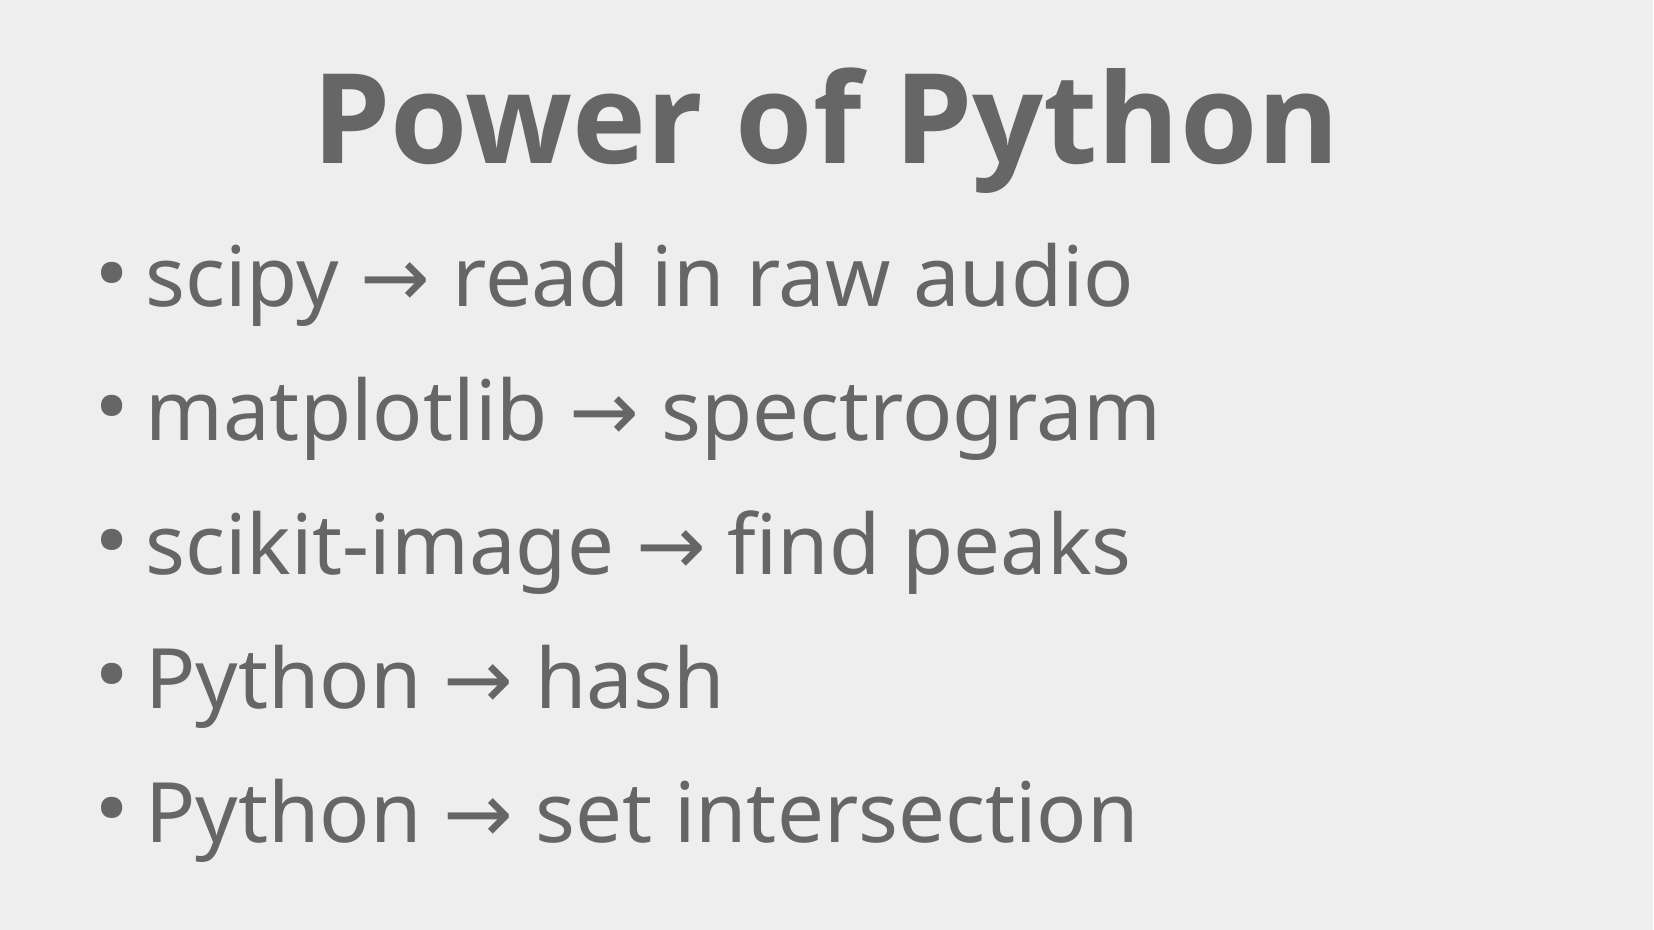

# Power of Python
scipy → read in raw audio
matplotlib → spectrogram
scikit-image → find peaks
Python → hash
Python → set intersection